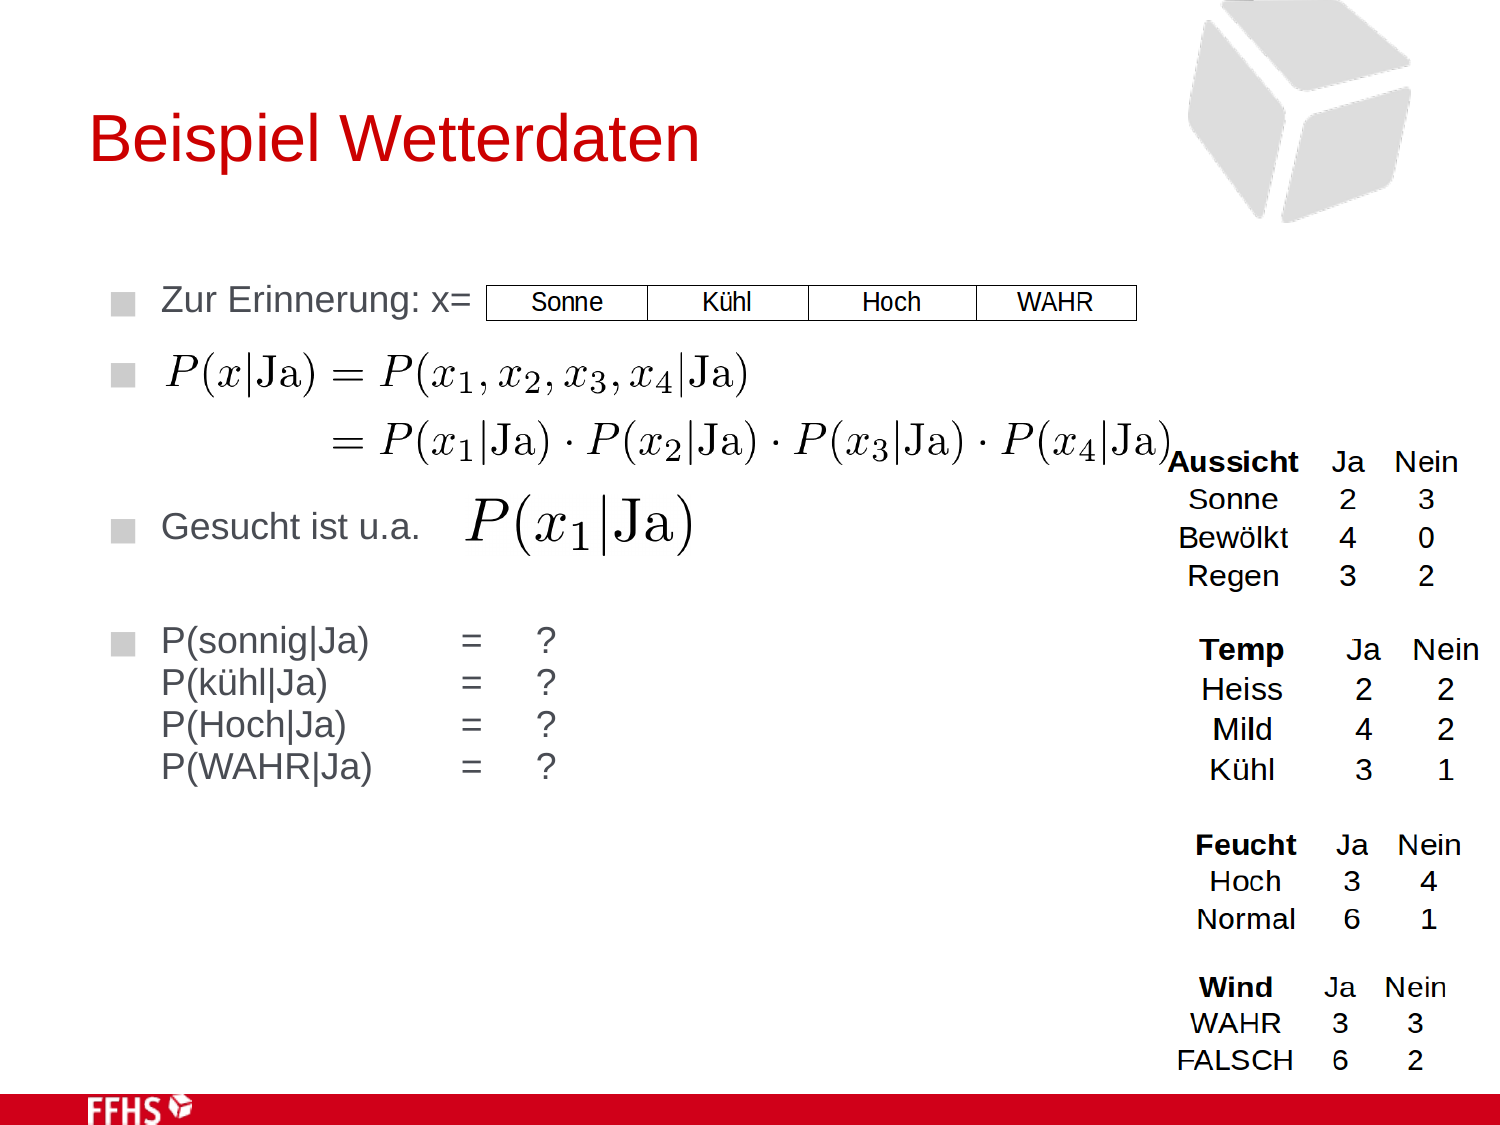

# Beispiel Wetterdaten
Zur Erinnerung: x=
Gesucht ist u.a.
P(sonnig|Ja)		=	?
P(kühl|Ja) 		=	?
P(Hoch|Ja)		= 	?
P(WAHR|Ja) 		=	?